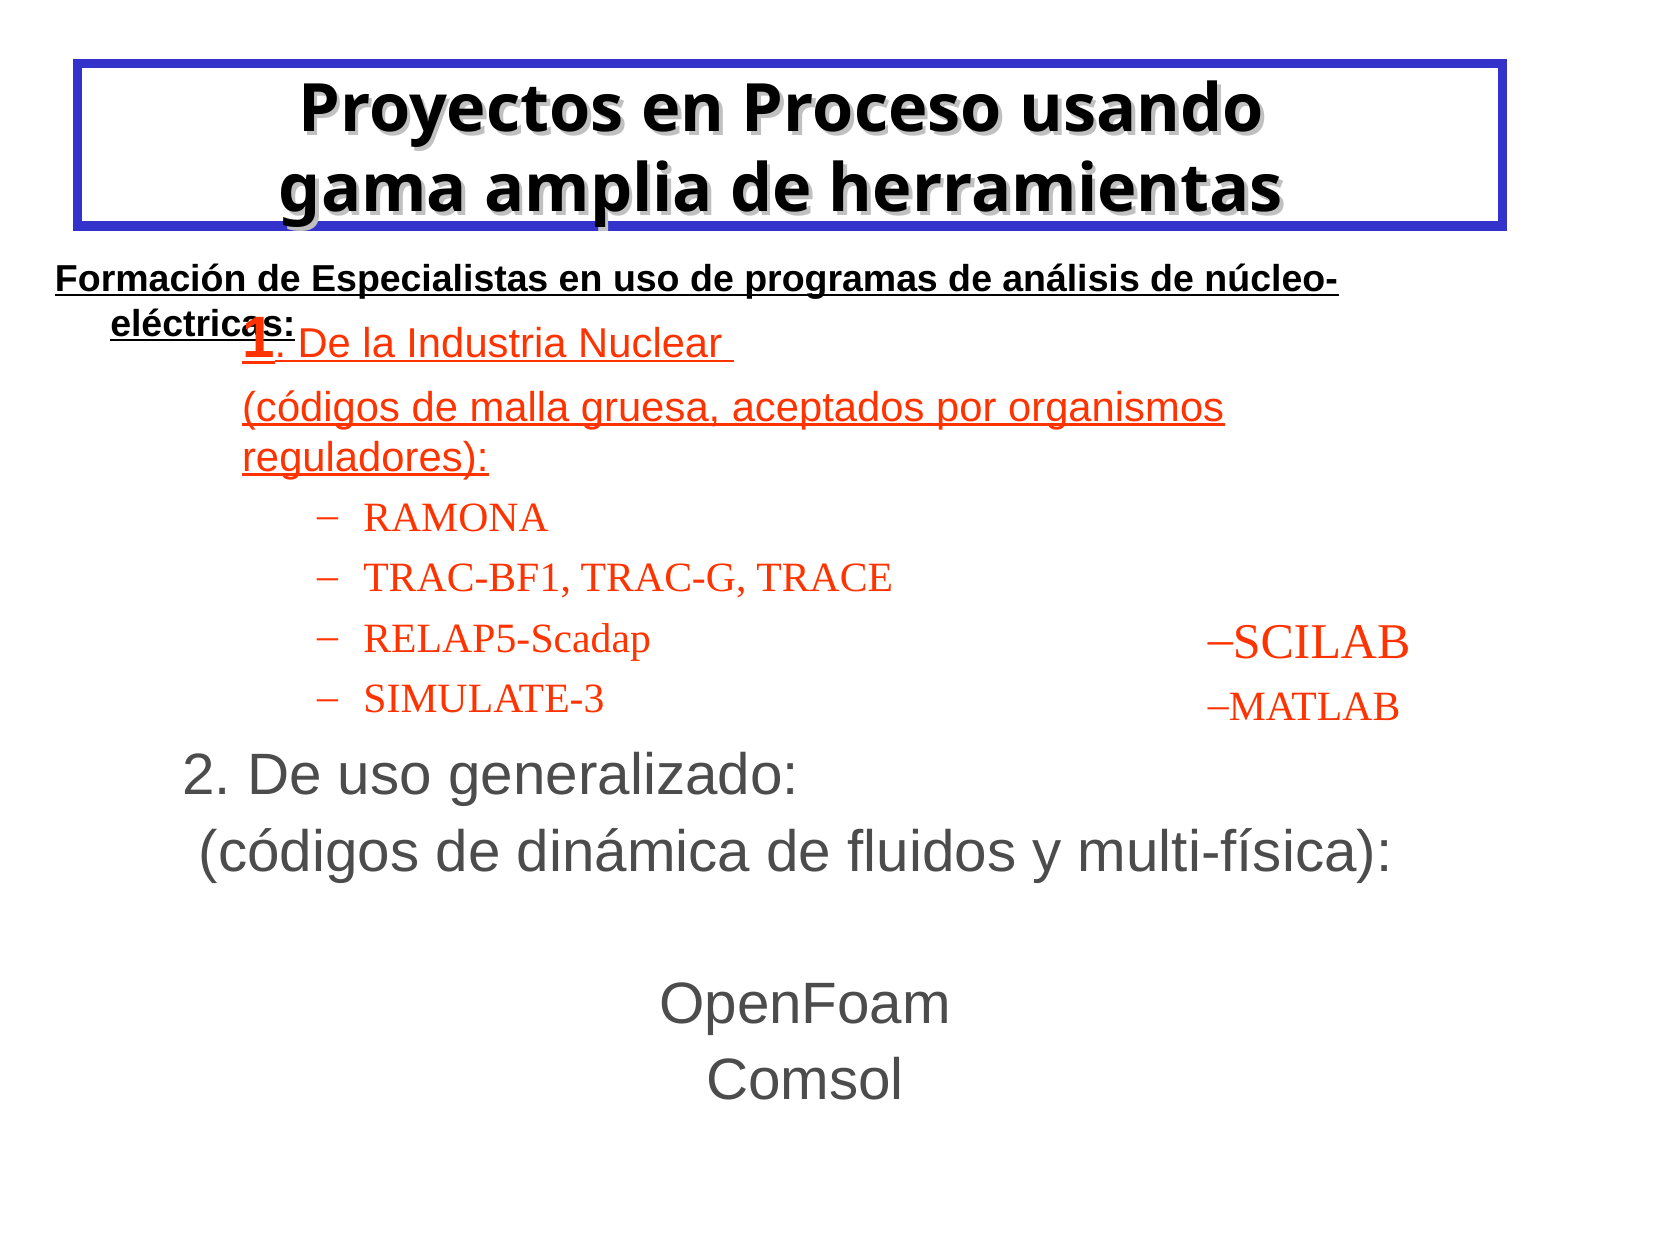

Proyectos en Proceso usando
 gama amplia de herramientas
Formación de Especialistas en uso de programas de análisis de núcleo-eléctricas:
1. De la Industria Nuclear
(códigos de malla gruesa, aceptados por organismos reguladores):
RAMONA
TRAC-BF1, TRAC-G, TRACE
RELAP5-Scadap
SIMULATE-3
SCILAB
MATLAB
2. De uso generalizado:
 (códigos de dinámica de fluidos y multi-física):
OpenFoam
Comsol